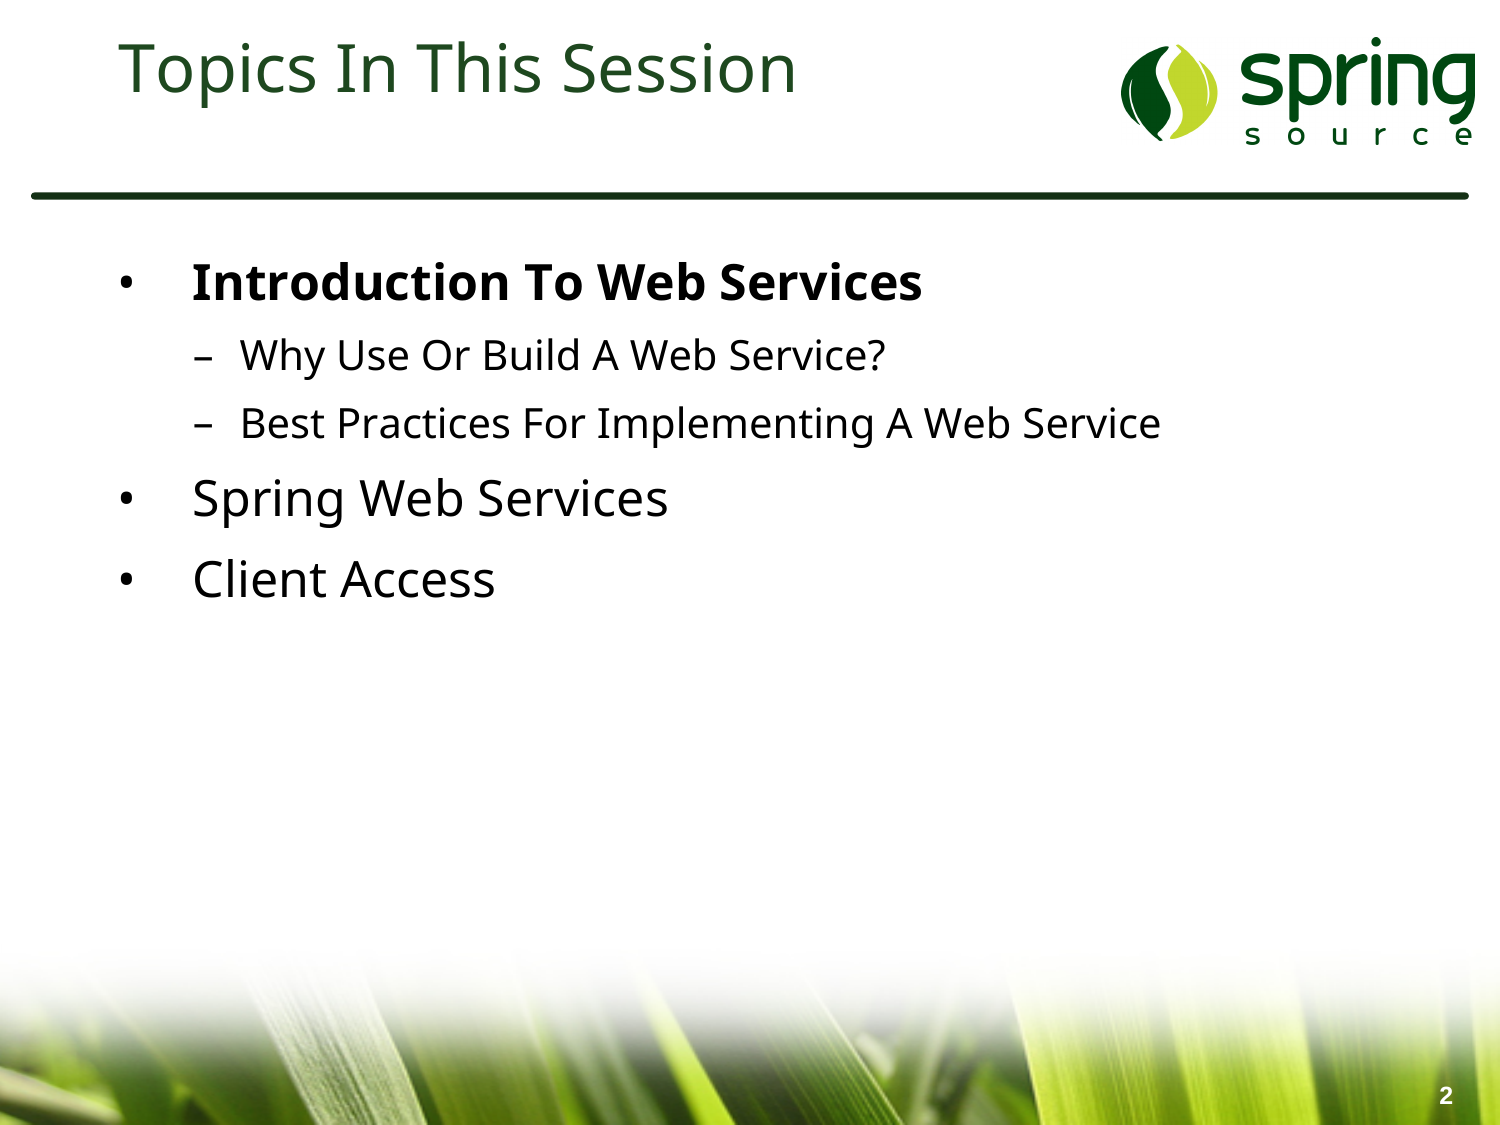

Topics In This Session
# Introduction To Web Services
Why Use Or Build A Web Service?
Best Practices For Implementing A Web Service
Spring Web Services
Client Access